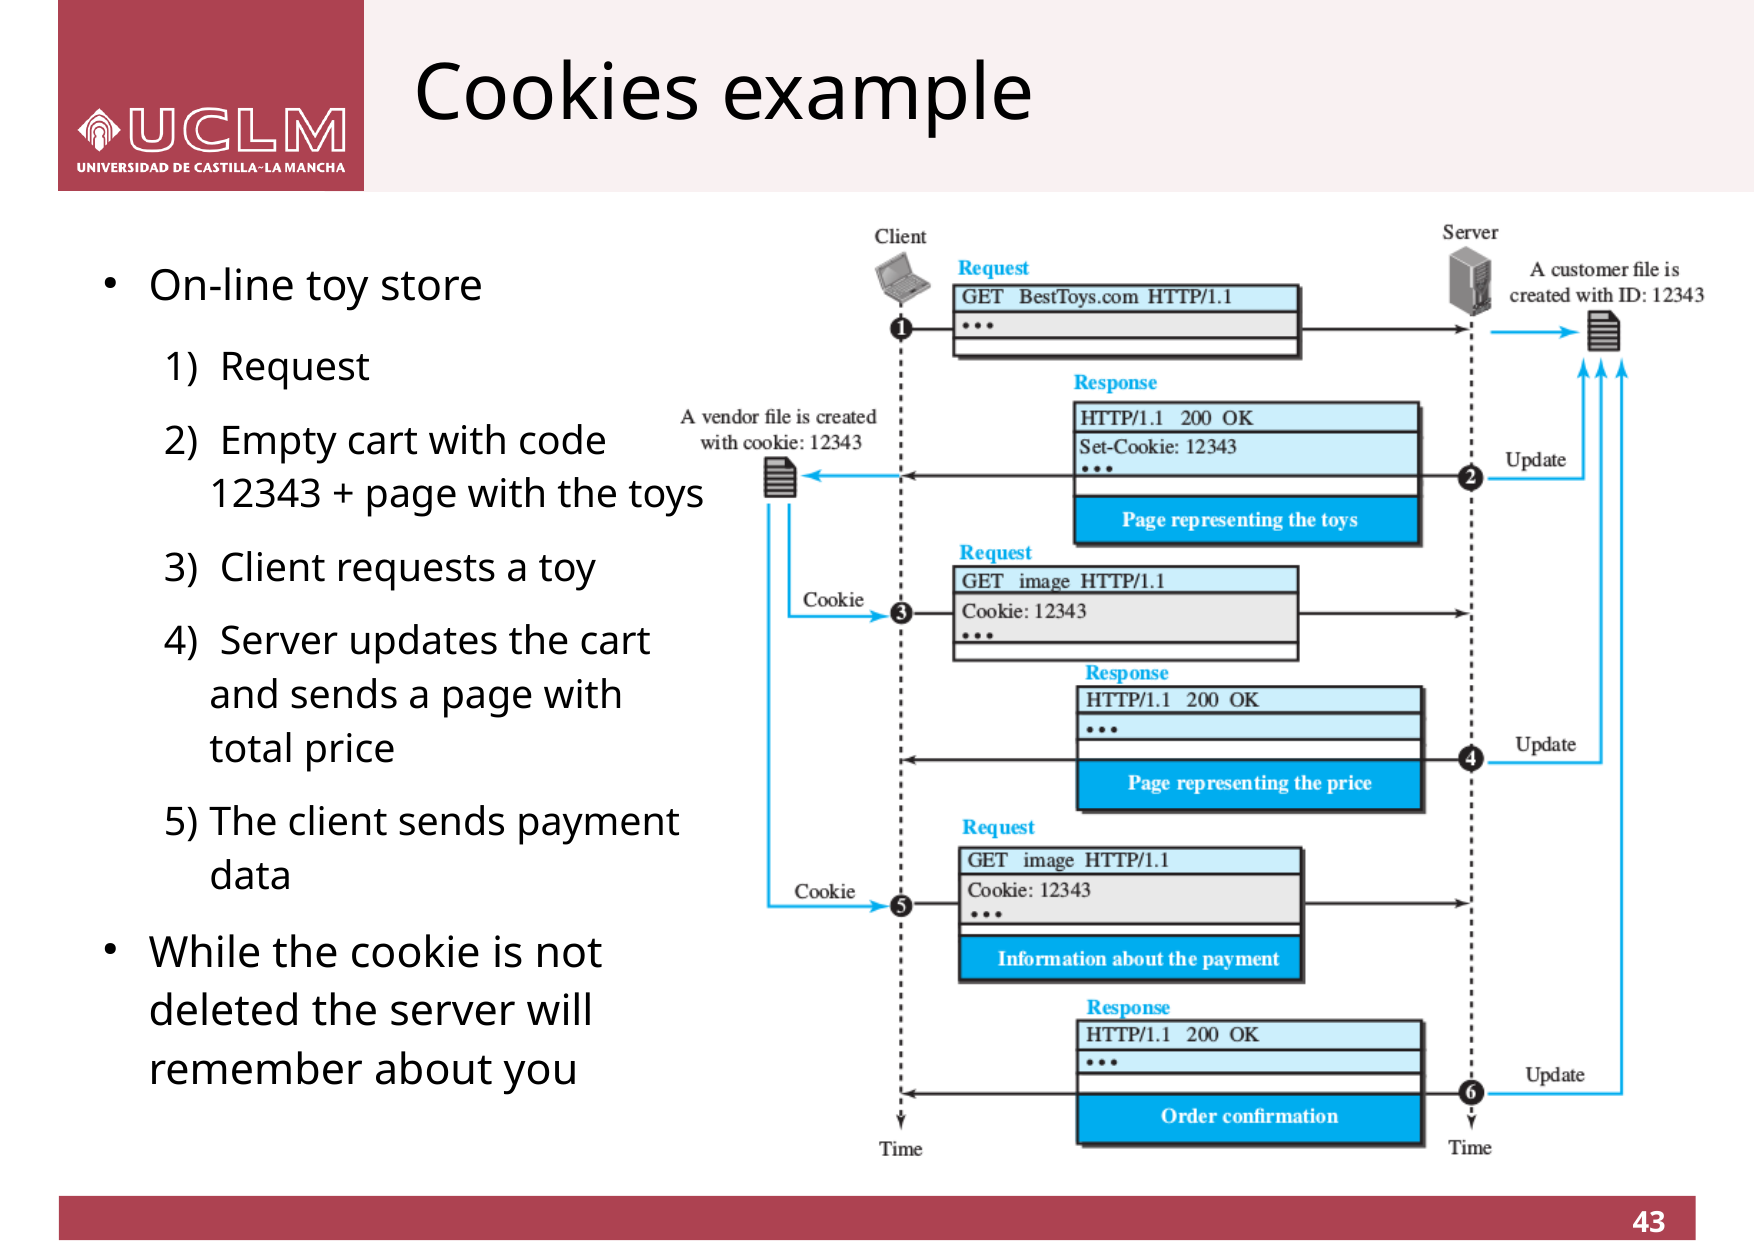

# Cookies example
On-line toy store
 Request
 Empty cart with code 12343 + page with the toys
 Client requests a toy
 Server updates the cart and sends a page with total price
The client sends payment data
While the cookie is not deleted the server will remember about you
43